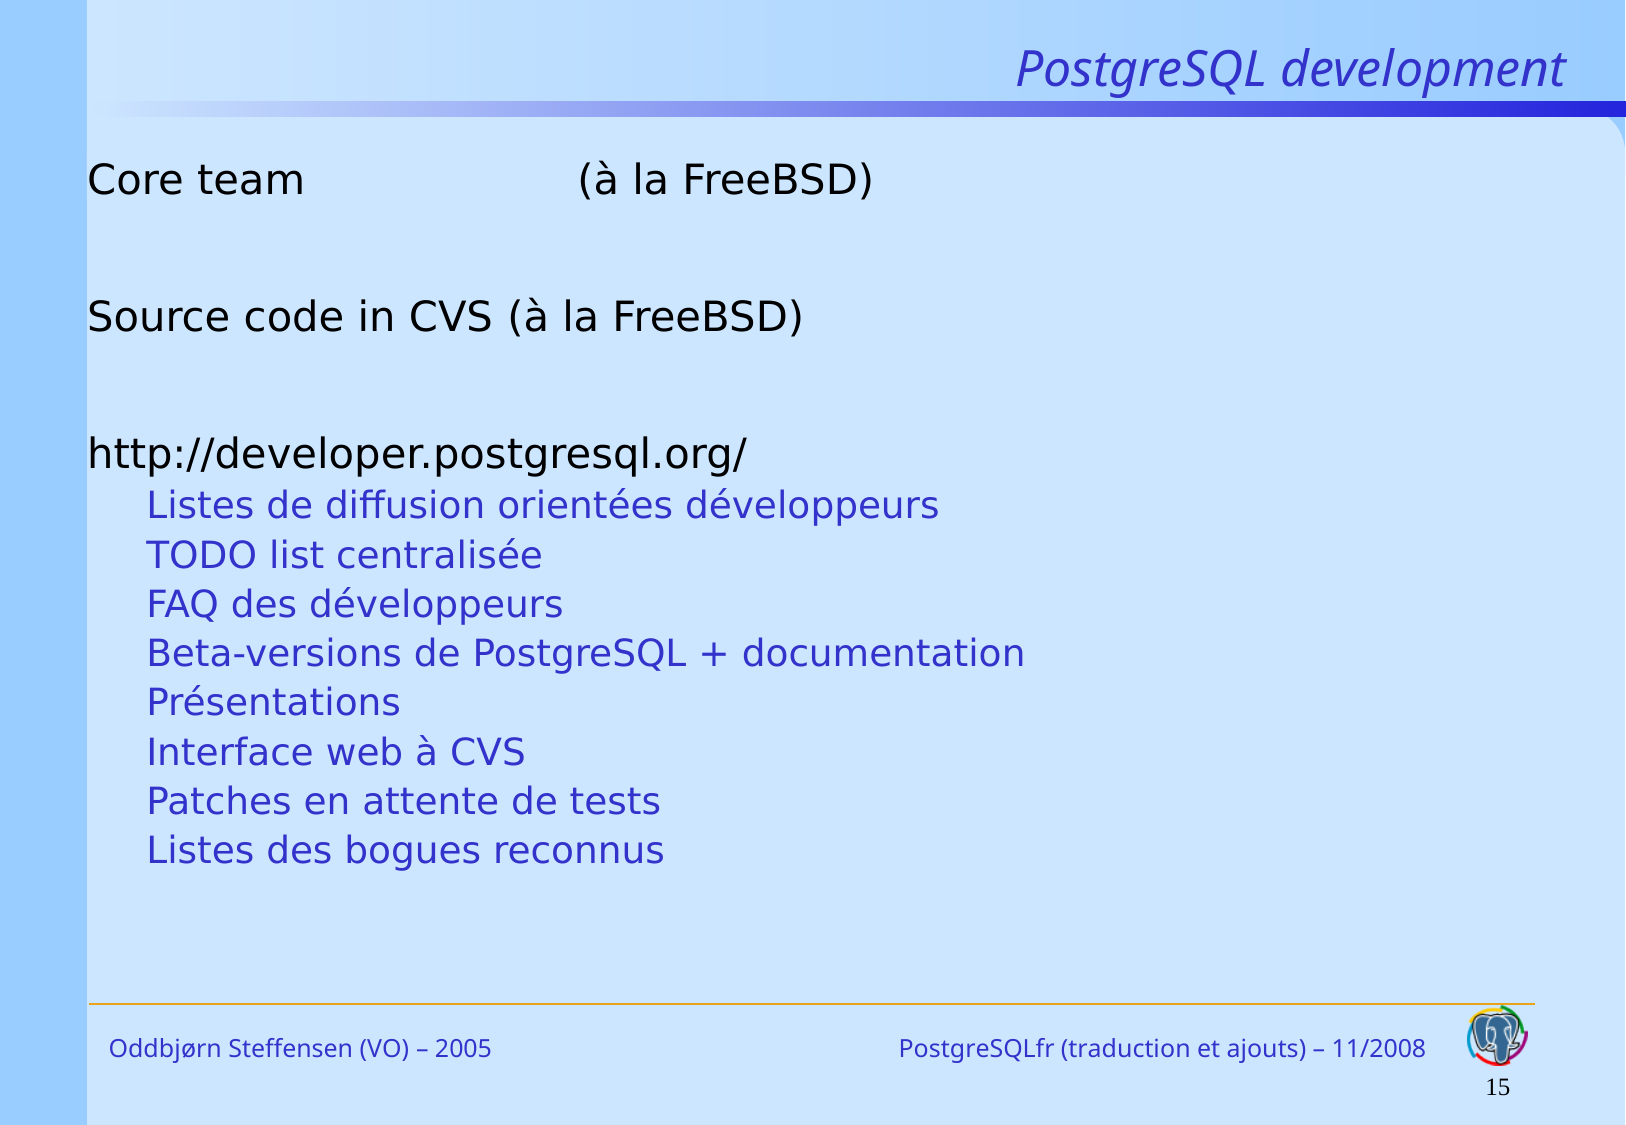

# PostgreSQL development
Core team				(à la FreeBSD)
Source code in CVS	(à la FreeBSD)
http://developer.postgresql.org/
Listes de diffusion orientées développeurs
TODO list centralisée
FAQ des développeurs
Beta-versions de PostgreSQL + documentation
Présentations
Interface web à CVS
Patches en attente de tests
Listes des bogues reconnus